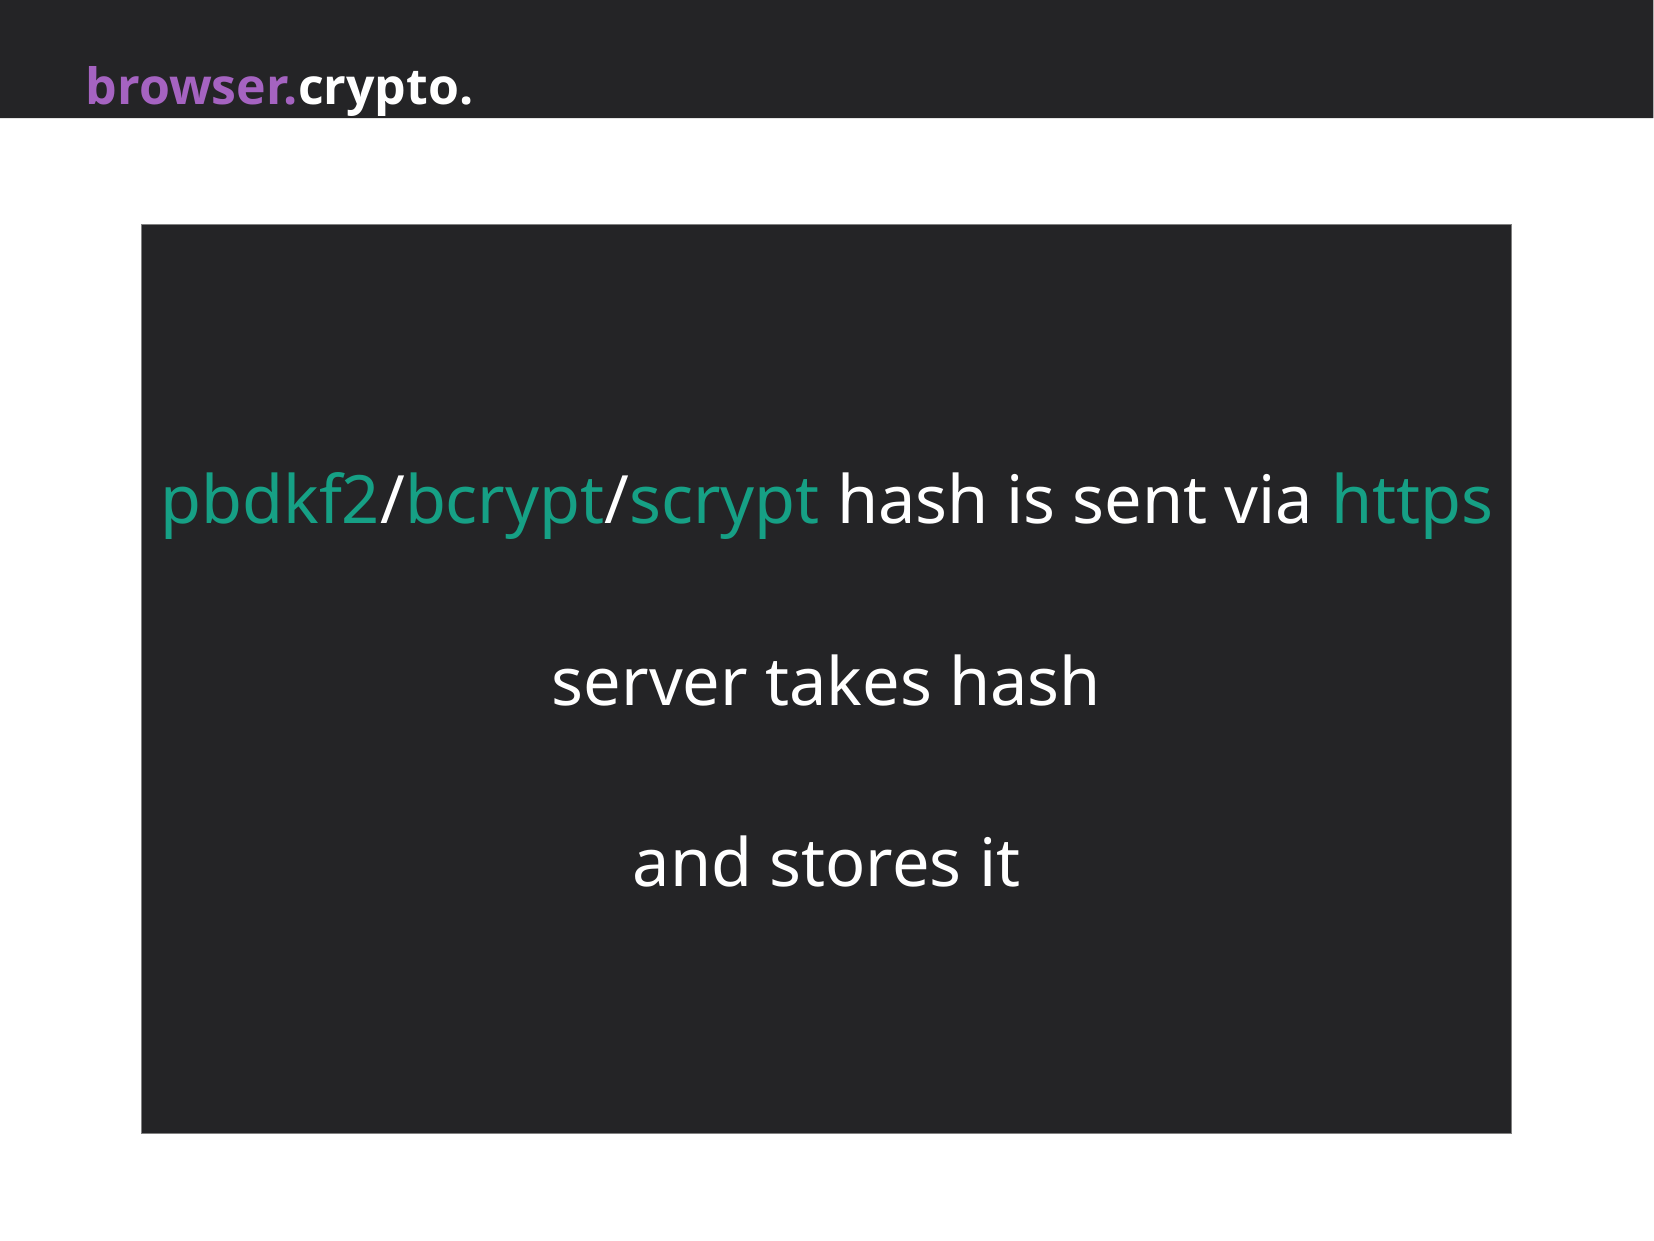

browser.crypto.
pbdkf2/bcrypt/scrypt hash is sent via https
server takes hash
and stores it